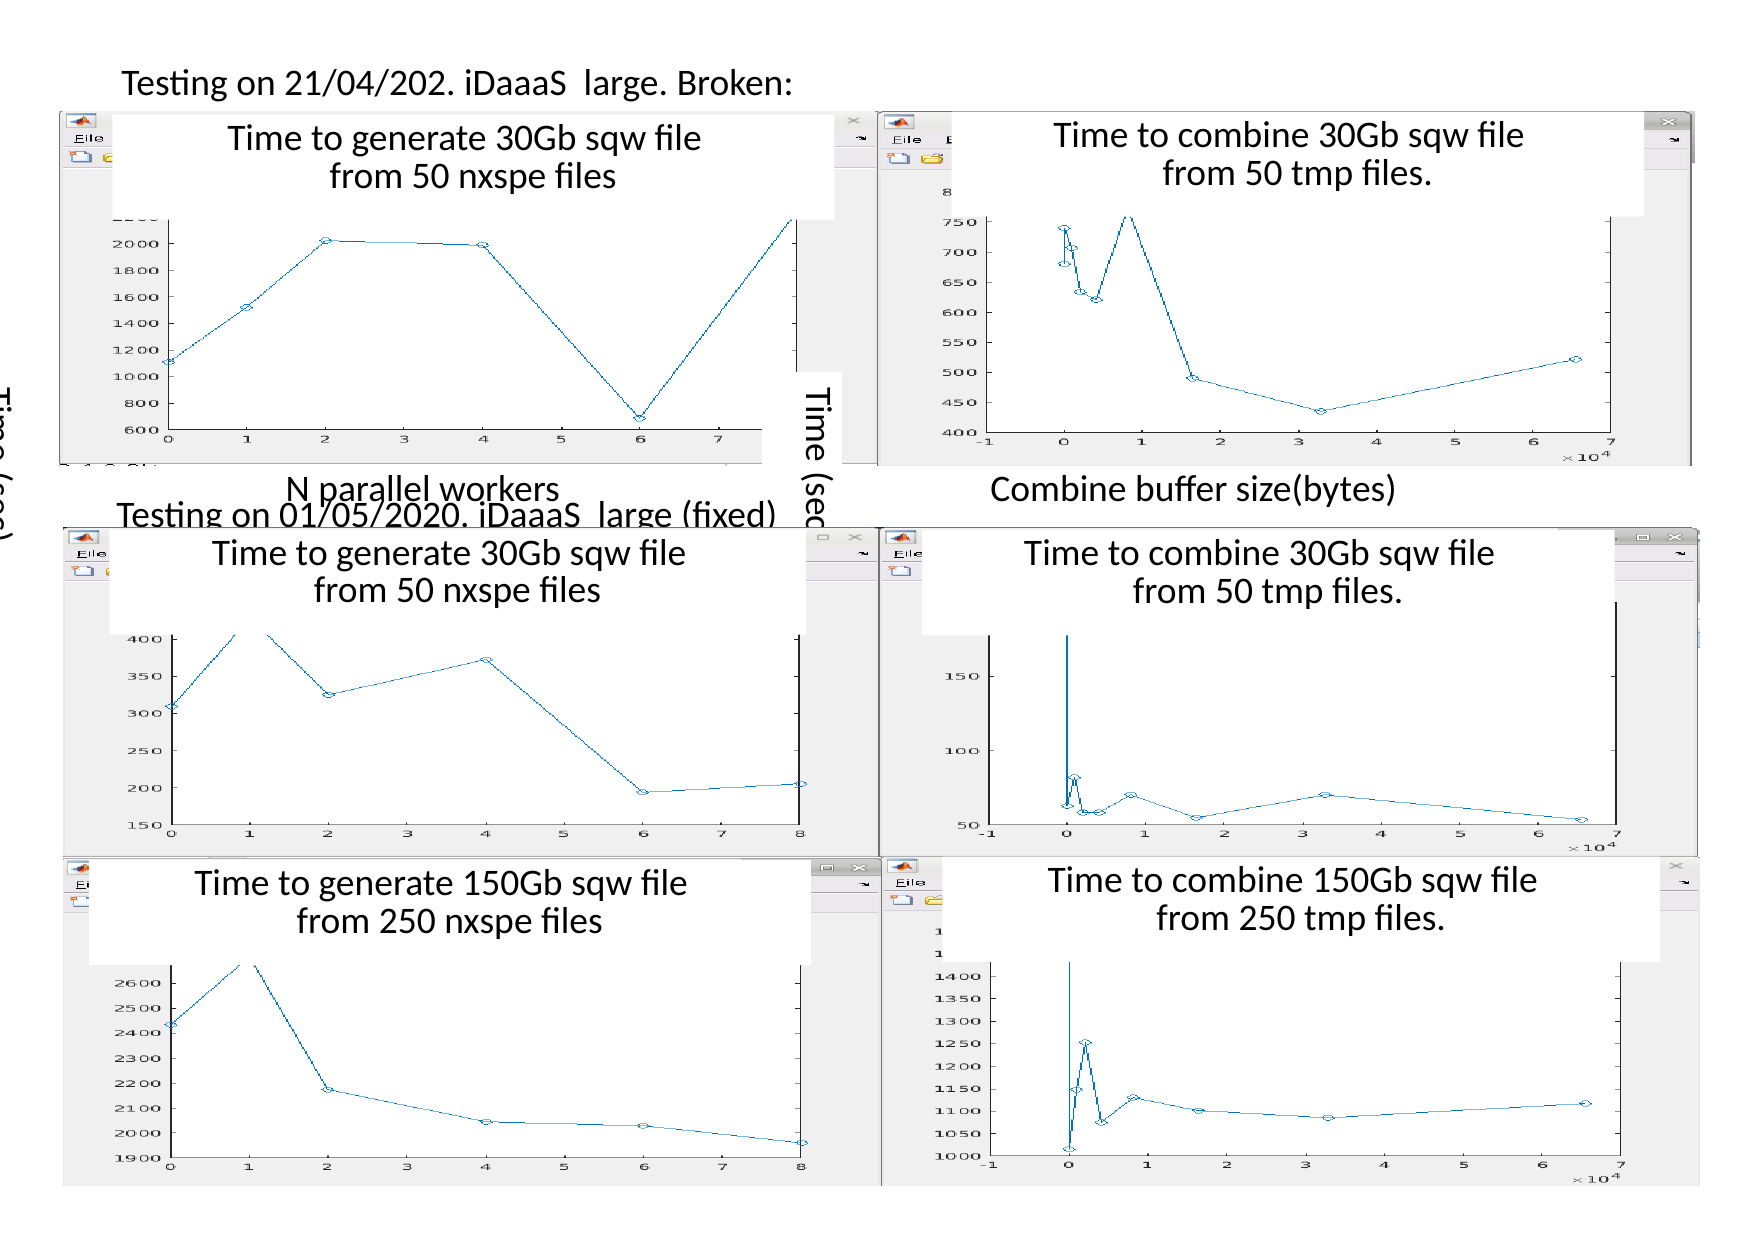

Testing on 21/04/202. iDaaaS large. Broken:
Time to combine 30Gb sqw file
from 50 tmp files.
Time to generate 30Gb sqw file
from 50 nxspe files
Time (sec)
Time (sec)
N parallel workers
Combine buffer size(bytes)
Testing on 01/05/2020. iDaaaS large (fixed)
Time to generate 30Gb sqw file
from 50 nxspe files
Time to combine 30Gb sqw file
from 50 tmp files.
Time to combine 150Gb sqw file
from 250 tmp files.
Time to generate 150Gb sqw file
from 250 nxspe files